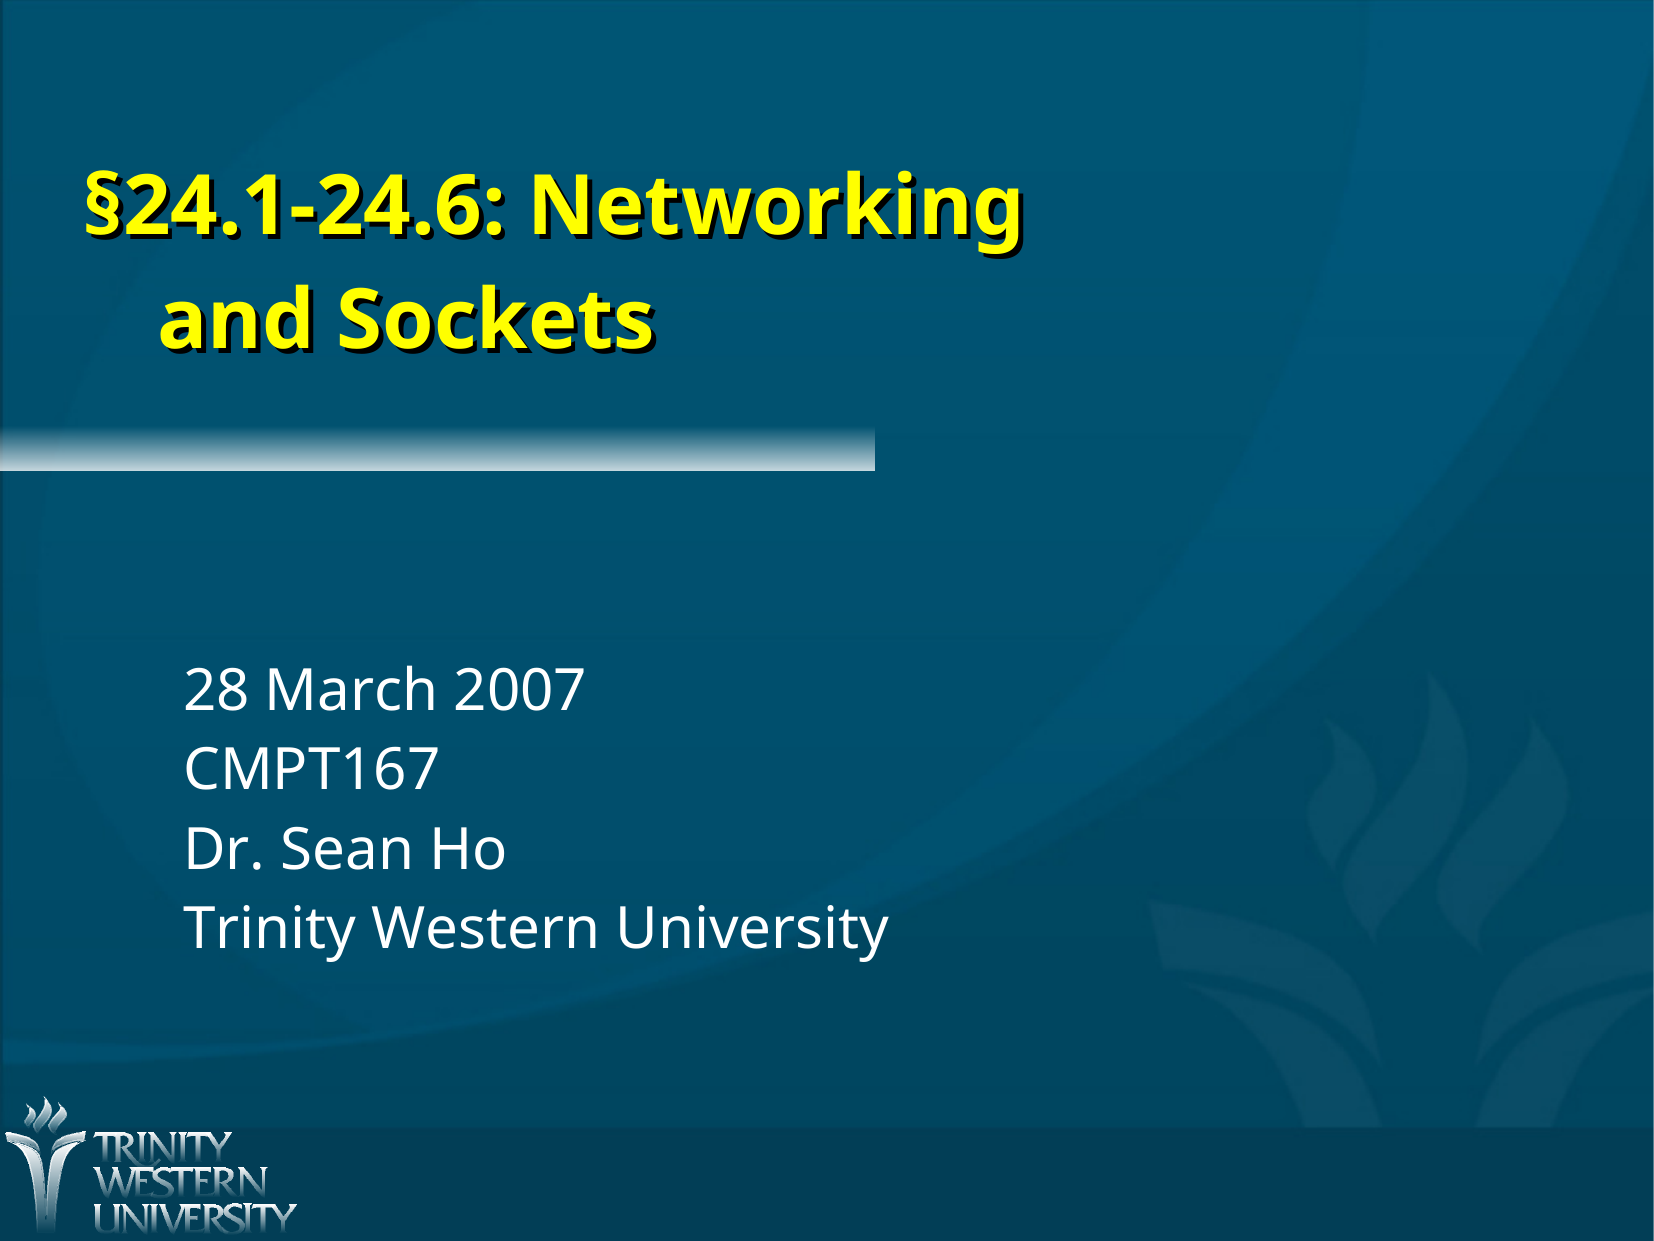

# §24.1-24.6: Networking and Sockets
28 March 2007
CMPT167
Dr. Sean Ho
Trinity Western University